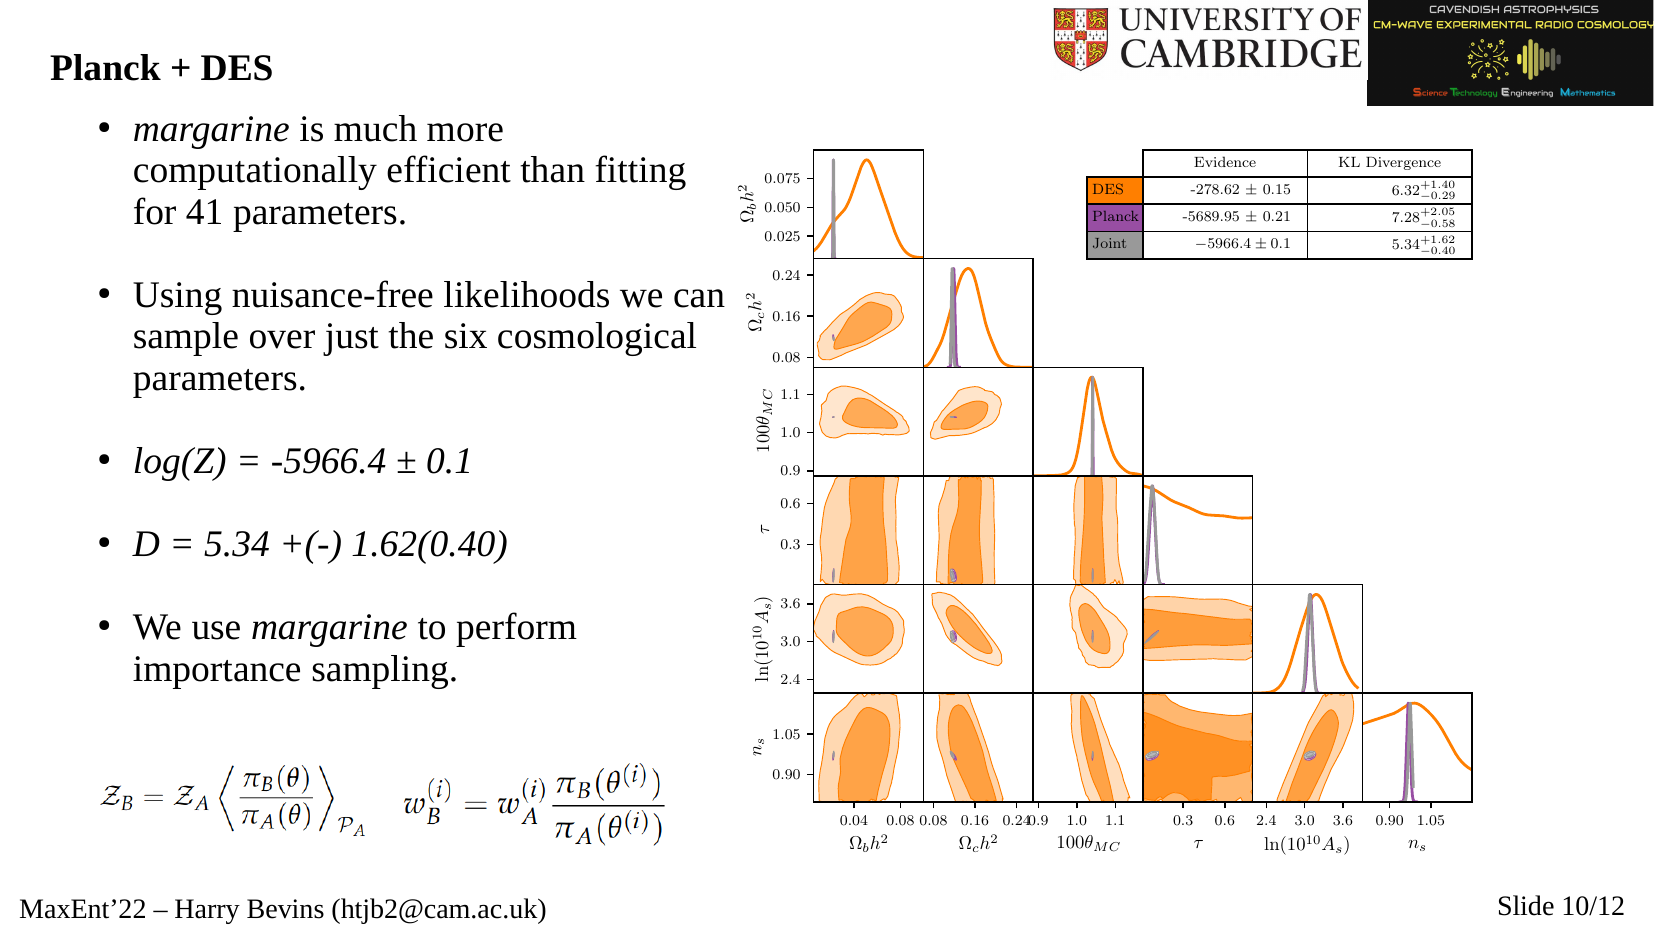

Planck + DES
margarine is much more computationally efficient than fitting for 41 parameters.
Using nuisance-free likelihoods we can sample over just the six cosmological parameters.
log(Z) = -5966.4 ± 0.1
D = 5.34 +(-) 1.62(0.40)
We use margarine to perform importance sampling.
Slide 10/12
MaxEnt’22 – Harry Bevins (htjb2@cam.ac.uk)